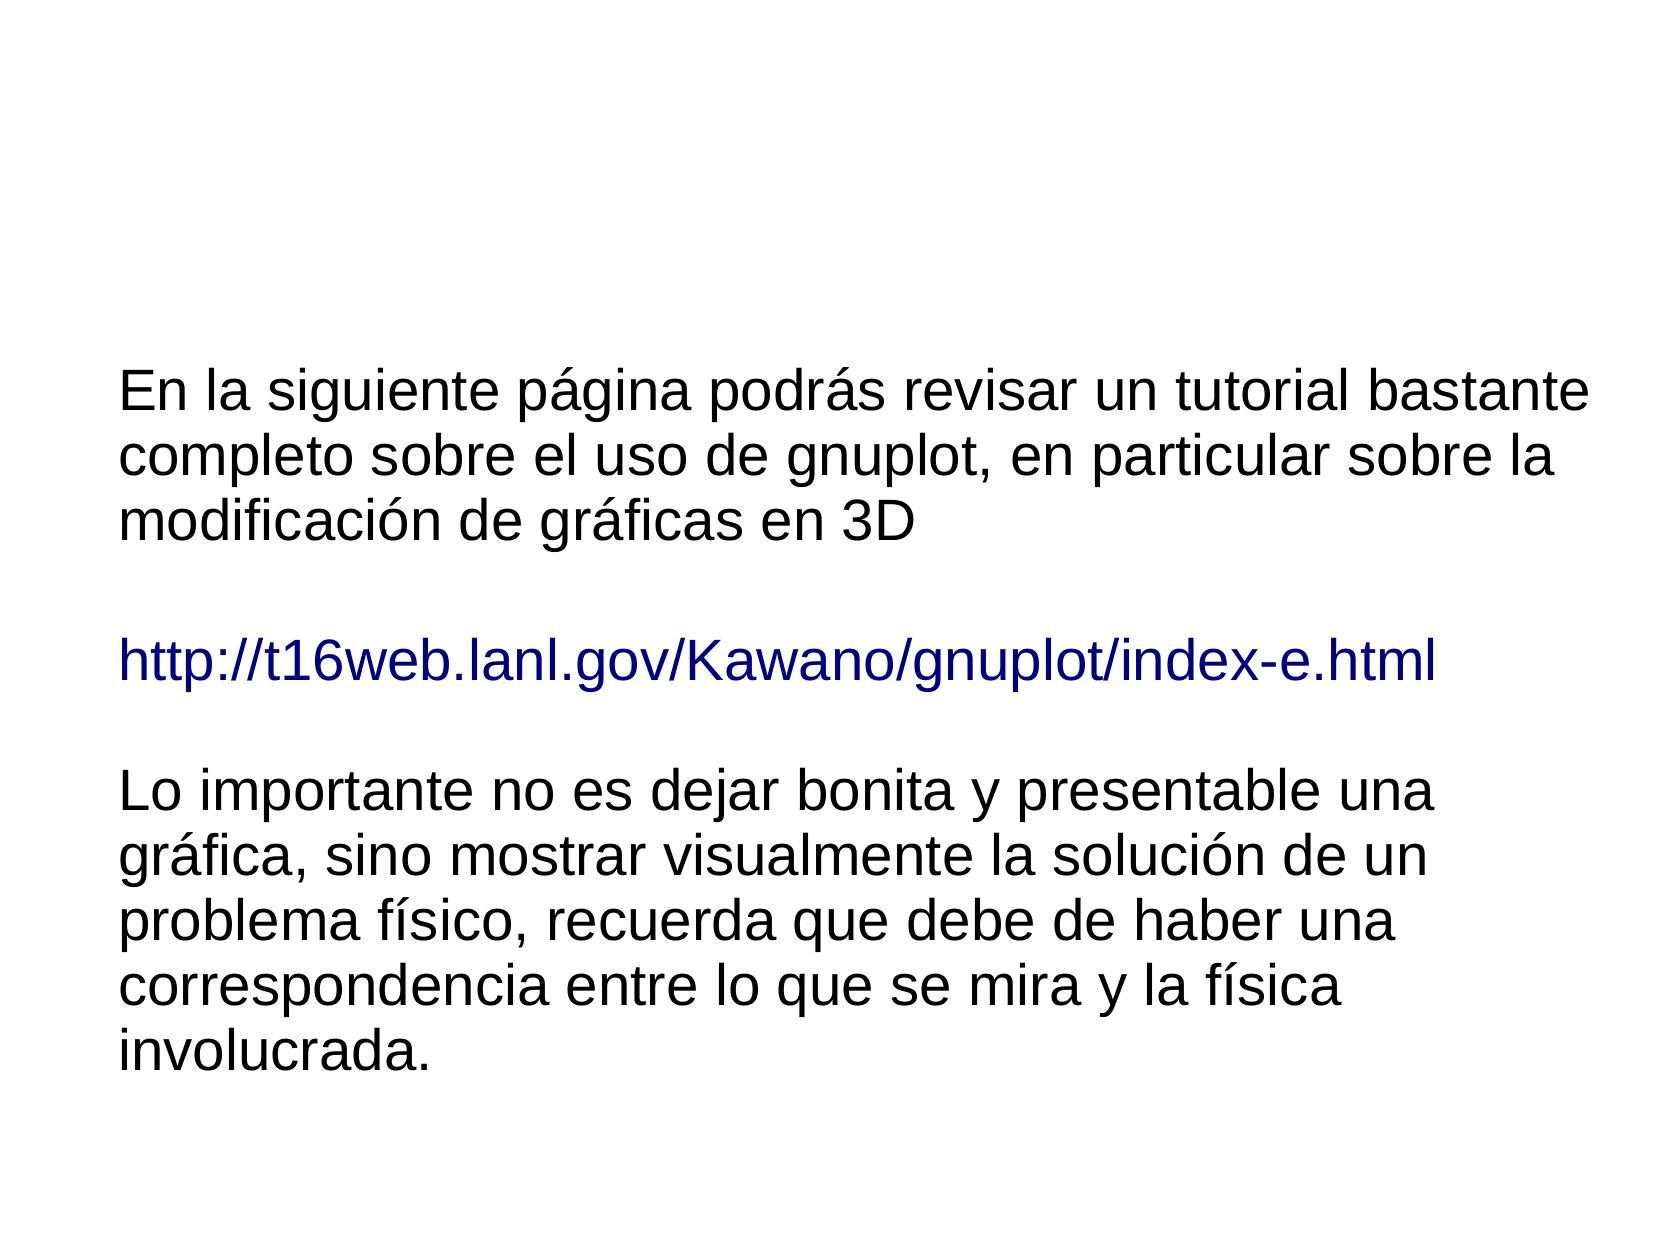

#
En la siguiente página podrás revisar un tutorial bastante completo sobre el uso de gnuplot, en particular sobre la modificación de gráficas en 3D
http://t16web.lanl.gov/Kawano/gnuplot/index-e.html
Lo importante no es dejar bonita y presentable una gráfica, sino mostrar visualmente la solución de un problema físico, recuerda que debe de haber una correspondencia entre lo que se mira y la física involucrada.